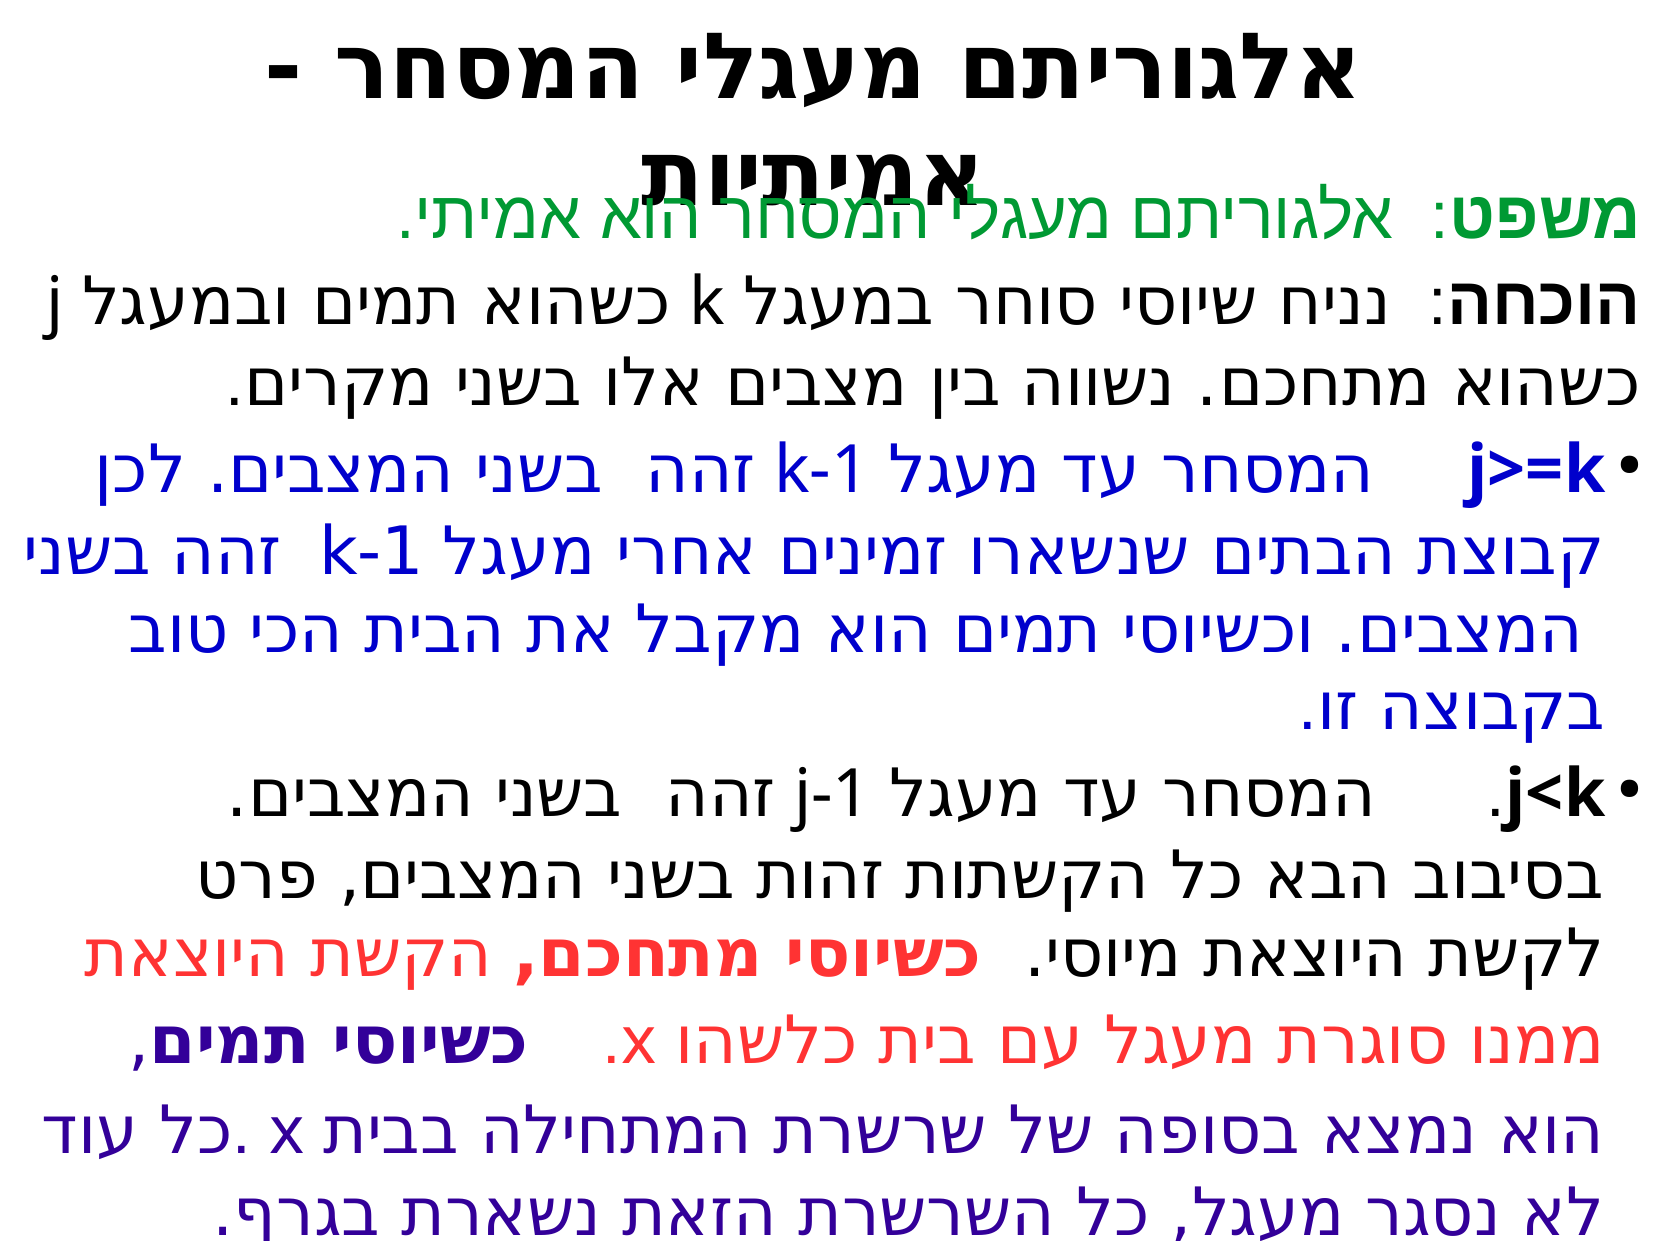

# אלגוריתם מעגלי המסחר - אמיתיות
משפט: אלגוריתם מעגלי המסחר הוא אמיתי.
הוכחה: נניח שיוסי סוחר במעגל k כשהוא תמים ובמעגל j כשהוא מתחכם. נשווה בין מצבים אלו בשני מקרים.
j>=k המסחר עד מעגל k-1 זהה בשני המצבים. לכן קבוצת הבתים שנשארו זמינים אחרי מעגל k-1 זהה בשני המצבים. וכשיוסי תמים הוא מקבל את הבית הכי טוב בקבוצה זו.
j<k. המסחר עד מעגל j-1 זהה בשני המצבים. בסיבוב הבא כל הקשתות זהות בשני המצבים, פרט לקשת היוצאת מיוסי. כשיוסי מתחכם, הקשת היוצאת ממנו סוגרת מעגל עם בית כלשהו x. כשיוסי תמים, הוא נמצא בסופה של שרשרת המתחילה בבית x .כל עוד לא נסגר מעגל, כל השרשרת הזאת נשארת בגרף. בפרט, בית x עדיין נמצא בגרף כאשר מעגל k נסגר. לכן הבית שמקבל יוסי כשהוא תמים טוב לפחות כמו x.